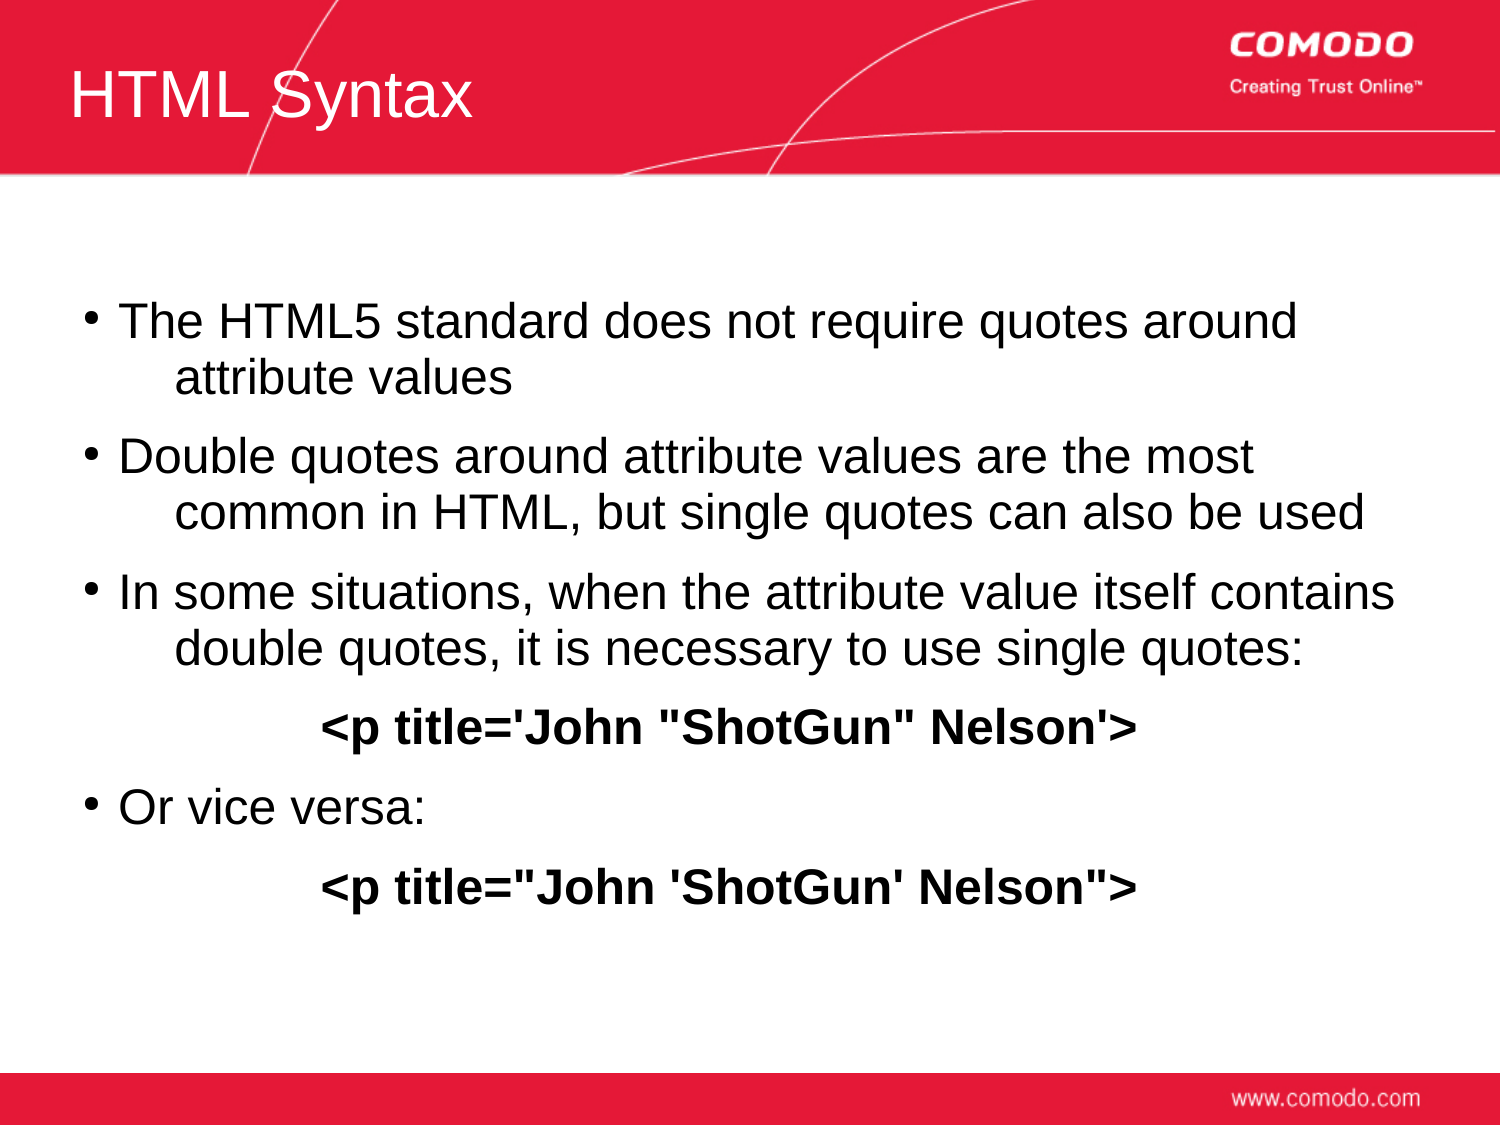

# HTML Syntax
The HTML5 standard does not require quotes around attribute values
Double quotes around attribute values are the most common in HTML, but single quotes can also be used
In some situations, when the attribute value itself contains double quotes, it is necessary to use single quotes:
 <p title='John "ShotGun" Nelson'>
Or vice versa:
 <p title="John 'ShotGun' Nelson">